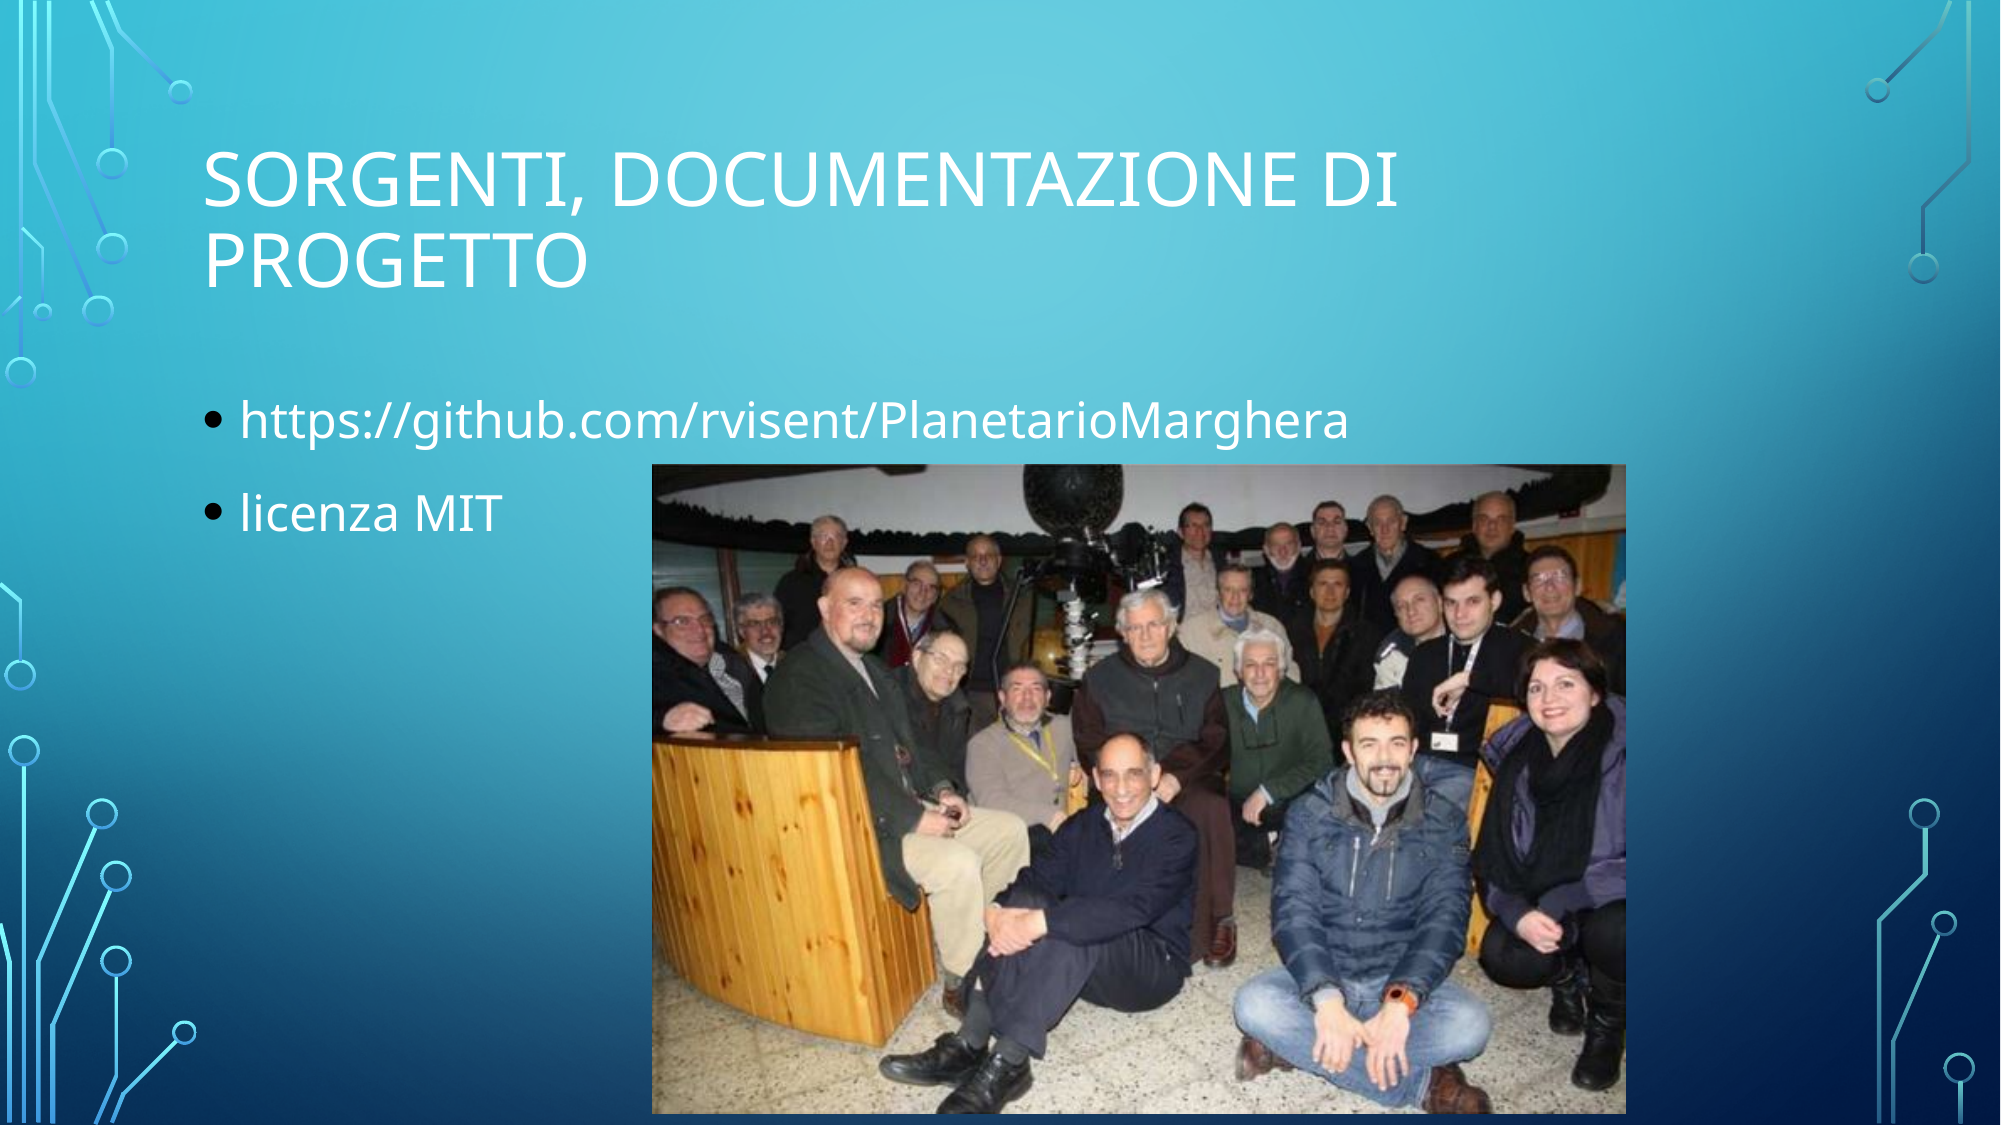

# Sorgenti, documentazione di progetto
https://github.com/rvisent/PlanetarioMarghera
licenza MIT